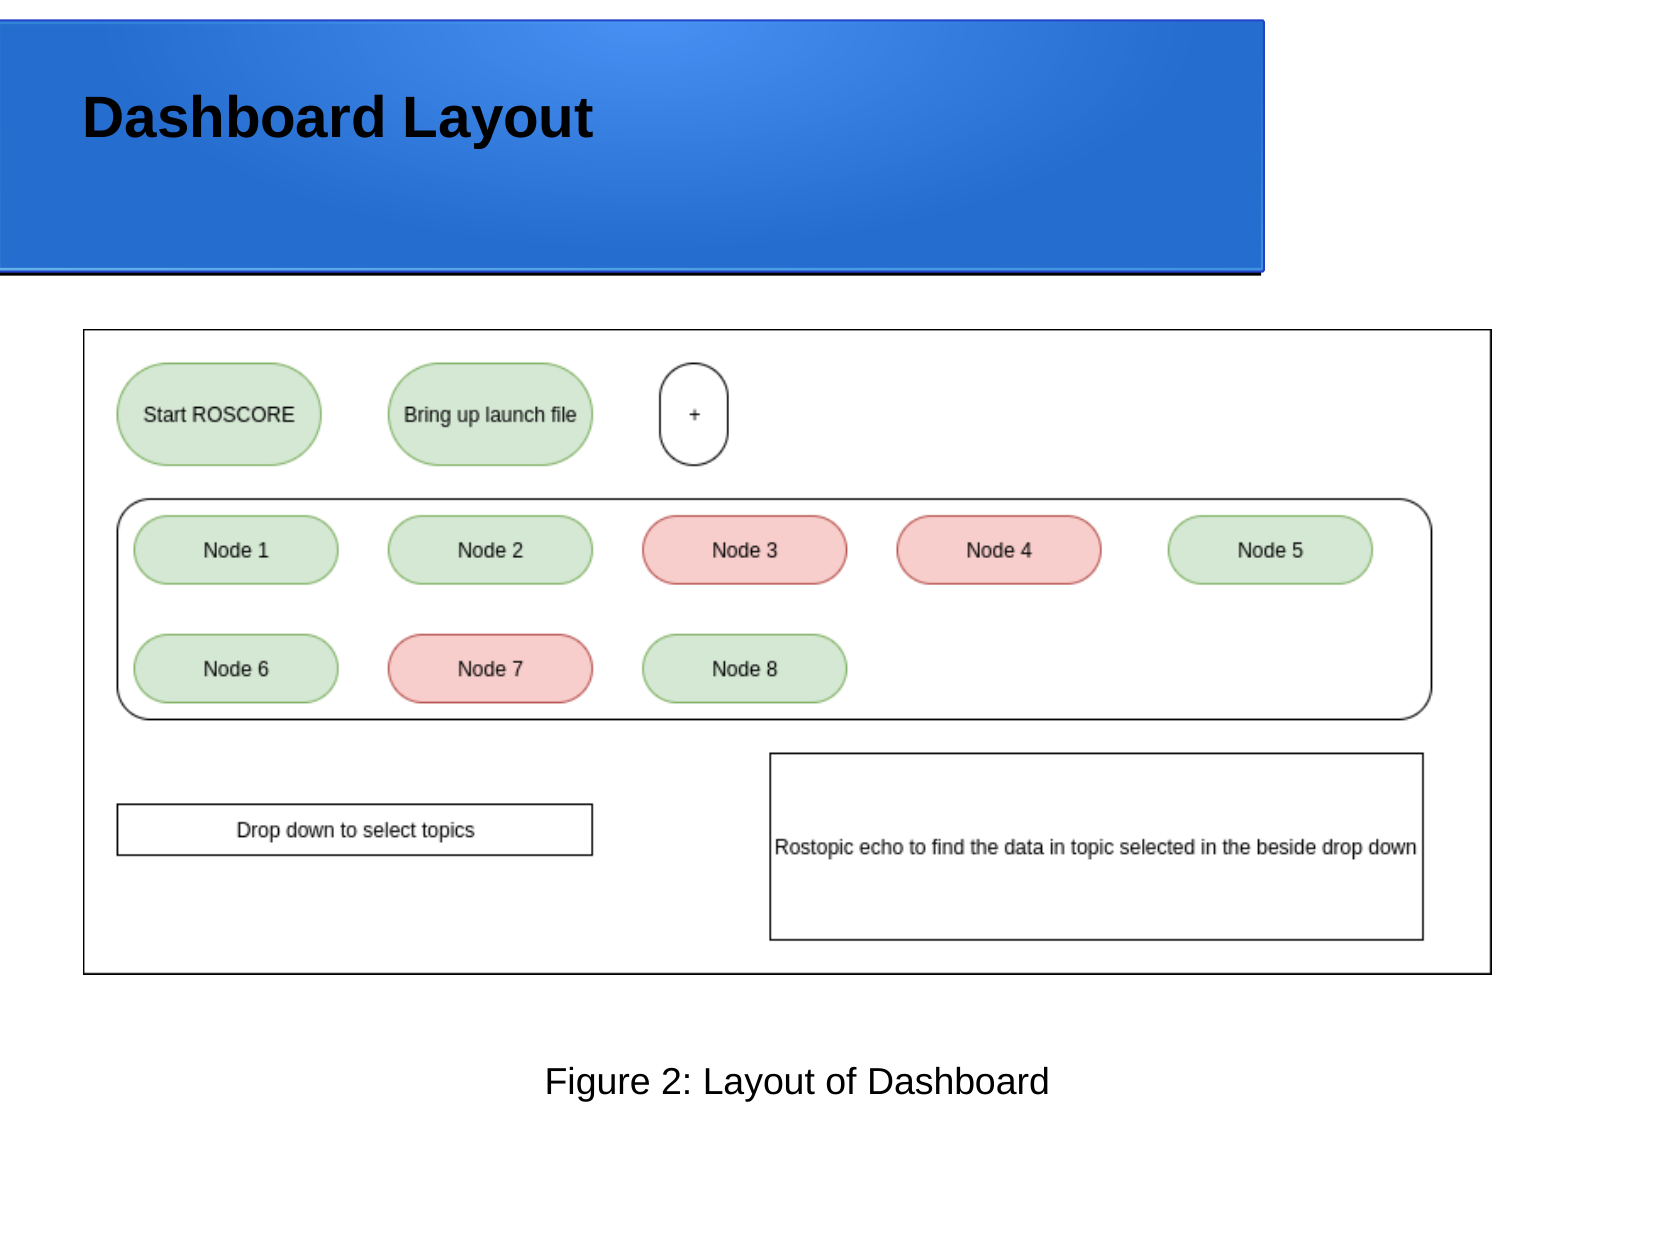

# Dashboard Layout
Figure 2: Layout of Dashboard